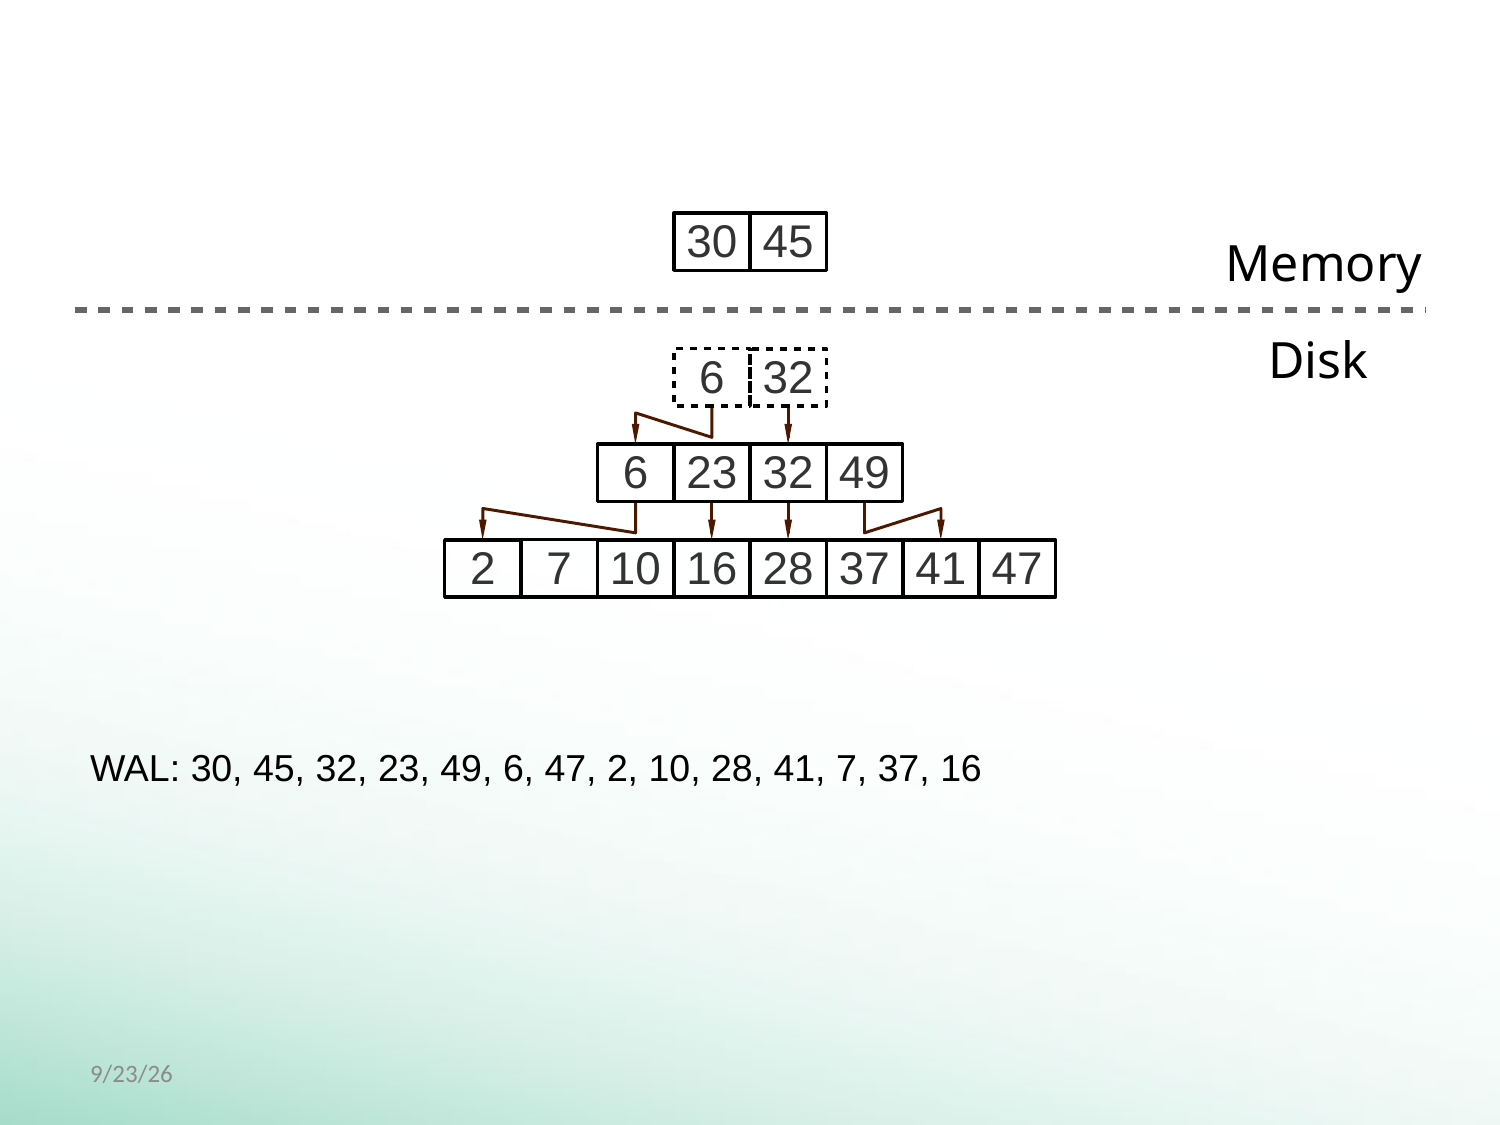

30
45
Memory
Disk
6
32
6
23
32
49
7
2
10
16
37
28
41
47
WAL: 30, 45, 32, 23, 49, 6, 47, 2, 10, 28, 41, 7, 37, 16